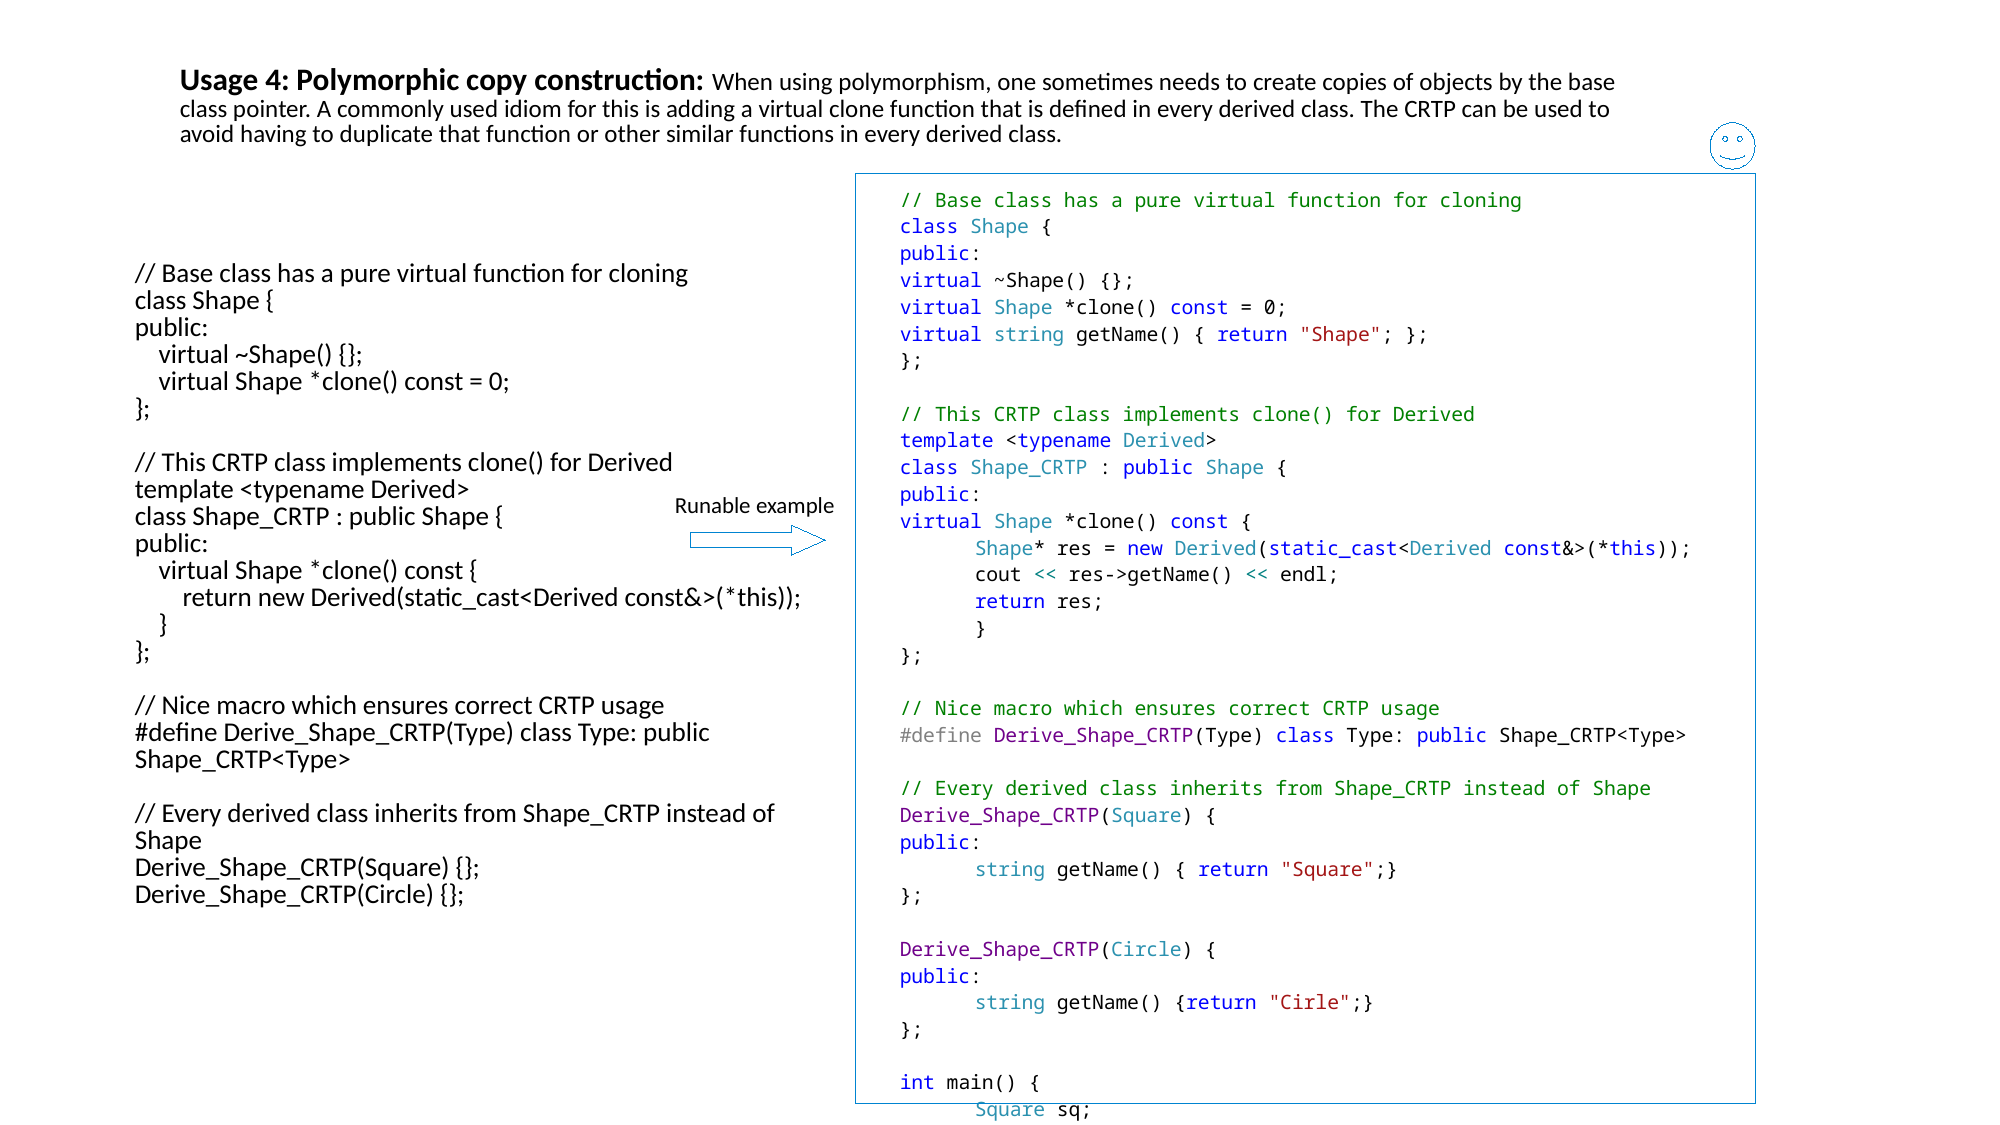

Usage 4: Polymorphic copy construction: When using polymorphism, one sometimes needs to create copies of objects by the base class pointer. A commonly used idiom for this is adding a virtual clone function that is defined in every derived class. The CRTP can be used to avoid having to duplicate that function or other similar functions in every derived class.
// Base class has a pure virtual function for cloning
class Shape {
public:
virtual ~Shape() {};
virtual Shape *clone() const = 0;
virtual string getName() { return "Shape"; };
};
// This CRTP class implements clone() for Derived
template <typename Derived>
class Shape_CRTP : public Shape {
public:
virtual Shape *clone() const {
	Shape* res = new Derived(static_cast<Derived const&>(*this));
	cout << res->getName() << endl;
	return res;
	}
};
// Nice macro which ensures correct CRTP usage
#define Derive_Shape_CRTP(Type) class Type: public Shape_CRTP<Type>
// Every derived class inherits from Shape_CRTP instead of Shape
Derive_Shape_CRTP(Square) {
public:
	string getName() { return "Square";}
};
Derive_Shape_CRTP(Circle) {
public:
	string getName() {return "Cirle";}
};
int main() {
	Square sq;
	Circle cir;
	Shape* psq = sq.clone();
	Shape* pcir = cir.clone();
}
// Base class has a pure virtual function for cloning
class Shape {
public:
 virtual ~Shape() {};
 virtual Shape *clone() const = 0;
};
// This CRTP class implements clone() for Derived
template <typename Derived>
class Shape_CRTP : public Shape {
public:
 virtual Shape *clone() const {
 return new Derived(static_cast<Derived const&>(*this));
 }
};
// Nice macro which ensures correct CRTP usage
#define Derive_Shape_CRTP(Type) class Type: public Shape_CRTP<Type>
// Every derived class inherits from Shape_CRTP instead of Shape
Derive_Shape_CRTP(Square) {};
Derive_Shape_CRTP(Circle) {};
Runable example